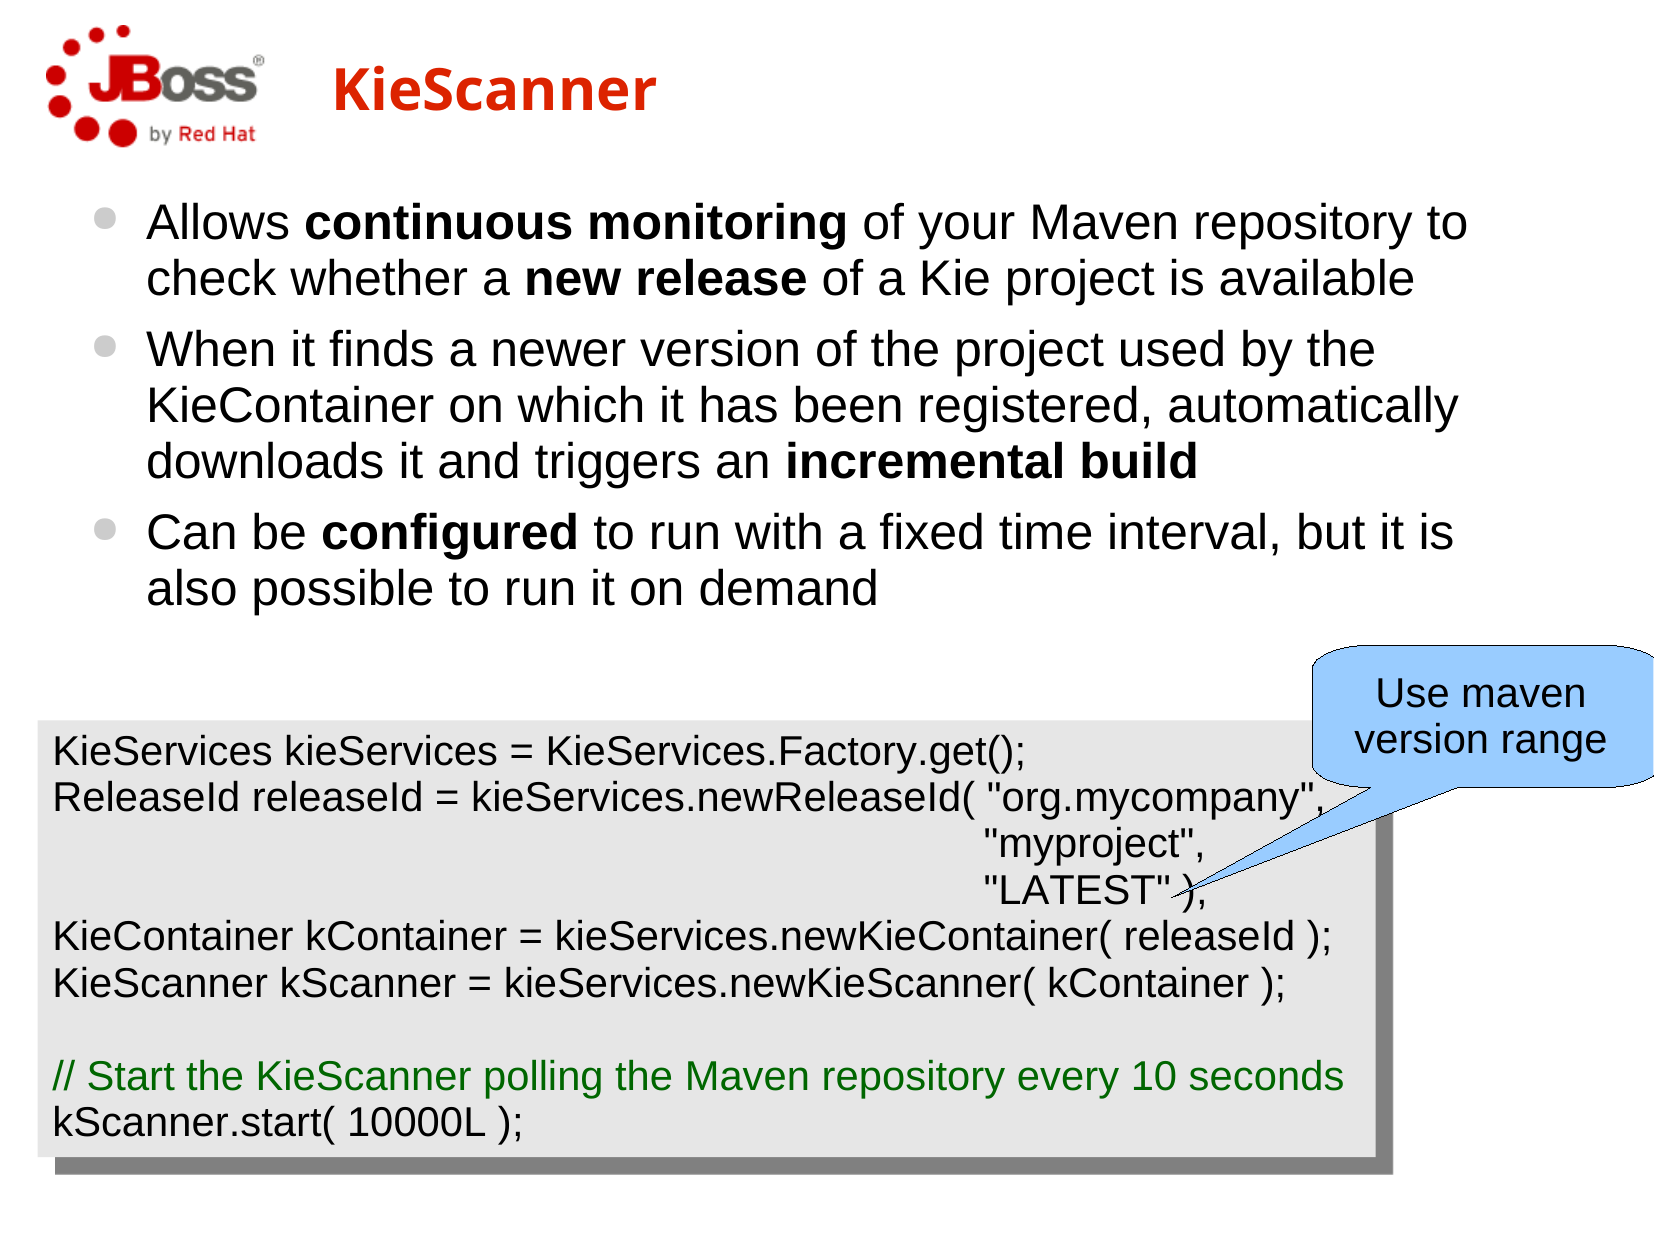

# KieScanner
Allows continuous monitoring of your Maven repository to check whether a new release of a Kie project is available
When it finds a newer version of the project used by the KieContainer on which it has been registered, automatically downloads it and triggers an incremental build
Can be configured to run with a fixed time interval, but it is also possible to run it on demand
Use maven
version range
KieServices kieServices = KieServices.Factory.get();
ReleaseId releaseId = kieServices.newReleaseId( "org.mycompany",
 "myproject",
 "LATEST" );
KieContainer kContainer = kieServices.newKieContainer( releaseId );
KieScanner kScanner = kieServices.newKieScanner( kContainer );
// Start the KieScanner polling the Maven repository every 10 seconds
kScanner.start( 10000L );